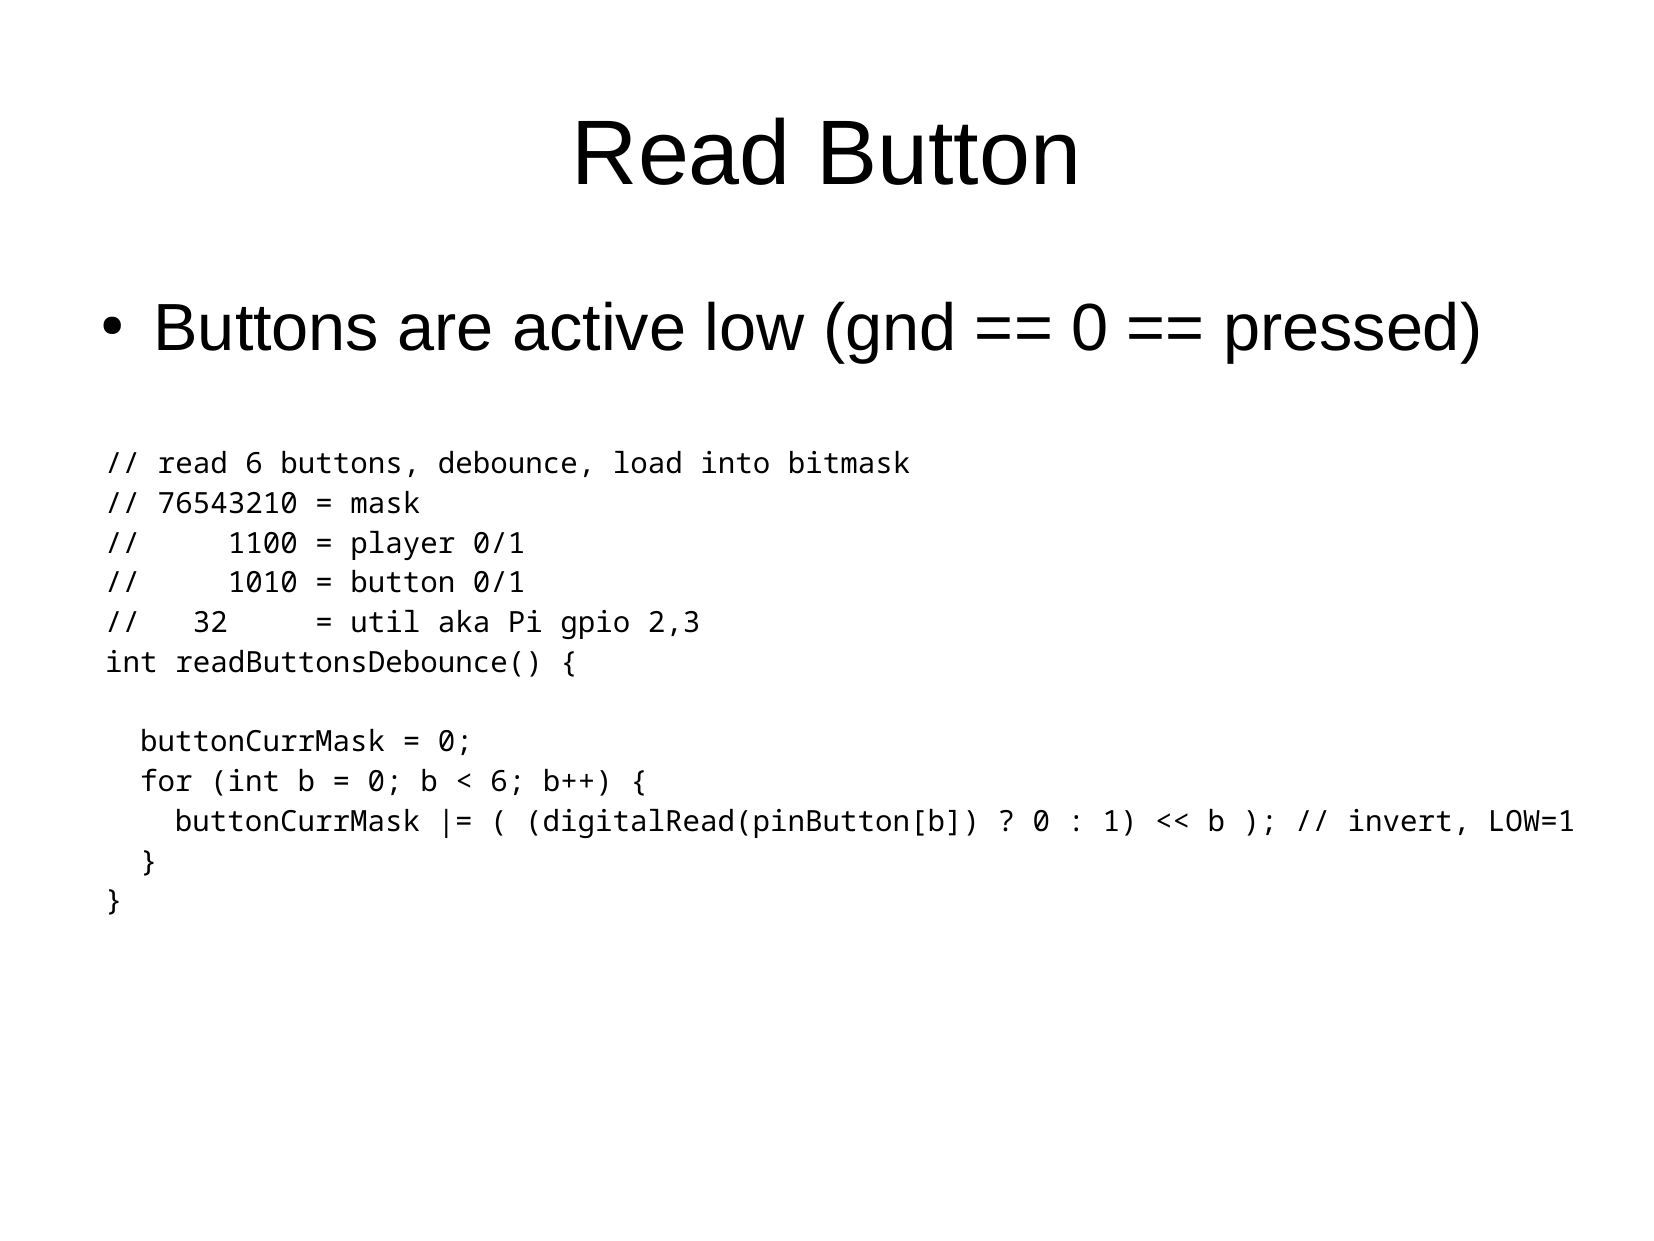

# Read Button
Buttons are active low (gnd == 0 == pressed)
// read 6 buttons, debounce, load into bitmask
// 76543210 = mask
// 1100 = player 0/1
// 1010 = button 0/1
// 32 = util aka Pi gpio 2,3
int readButtonsDebounce() {
 buttonCurrMask = 0;
 for (int b = 0; b < 6; b++) {
 buttonCurrMask |= ( (digitalRead(pinButton[b]) ? 0 : 1) << b ); // invert, LOW=1
 }
}